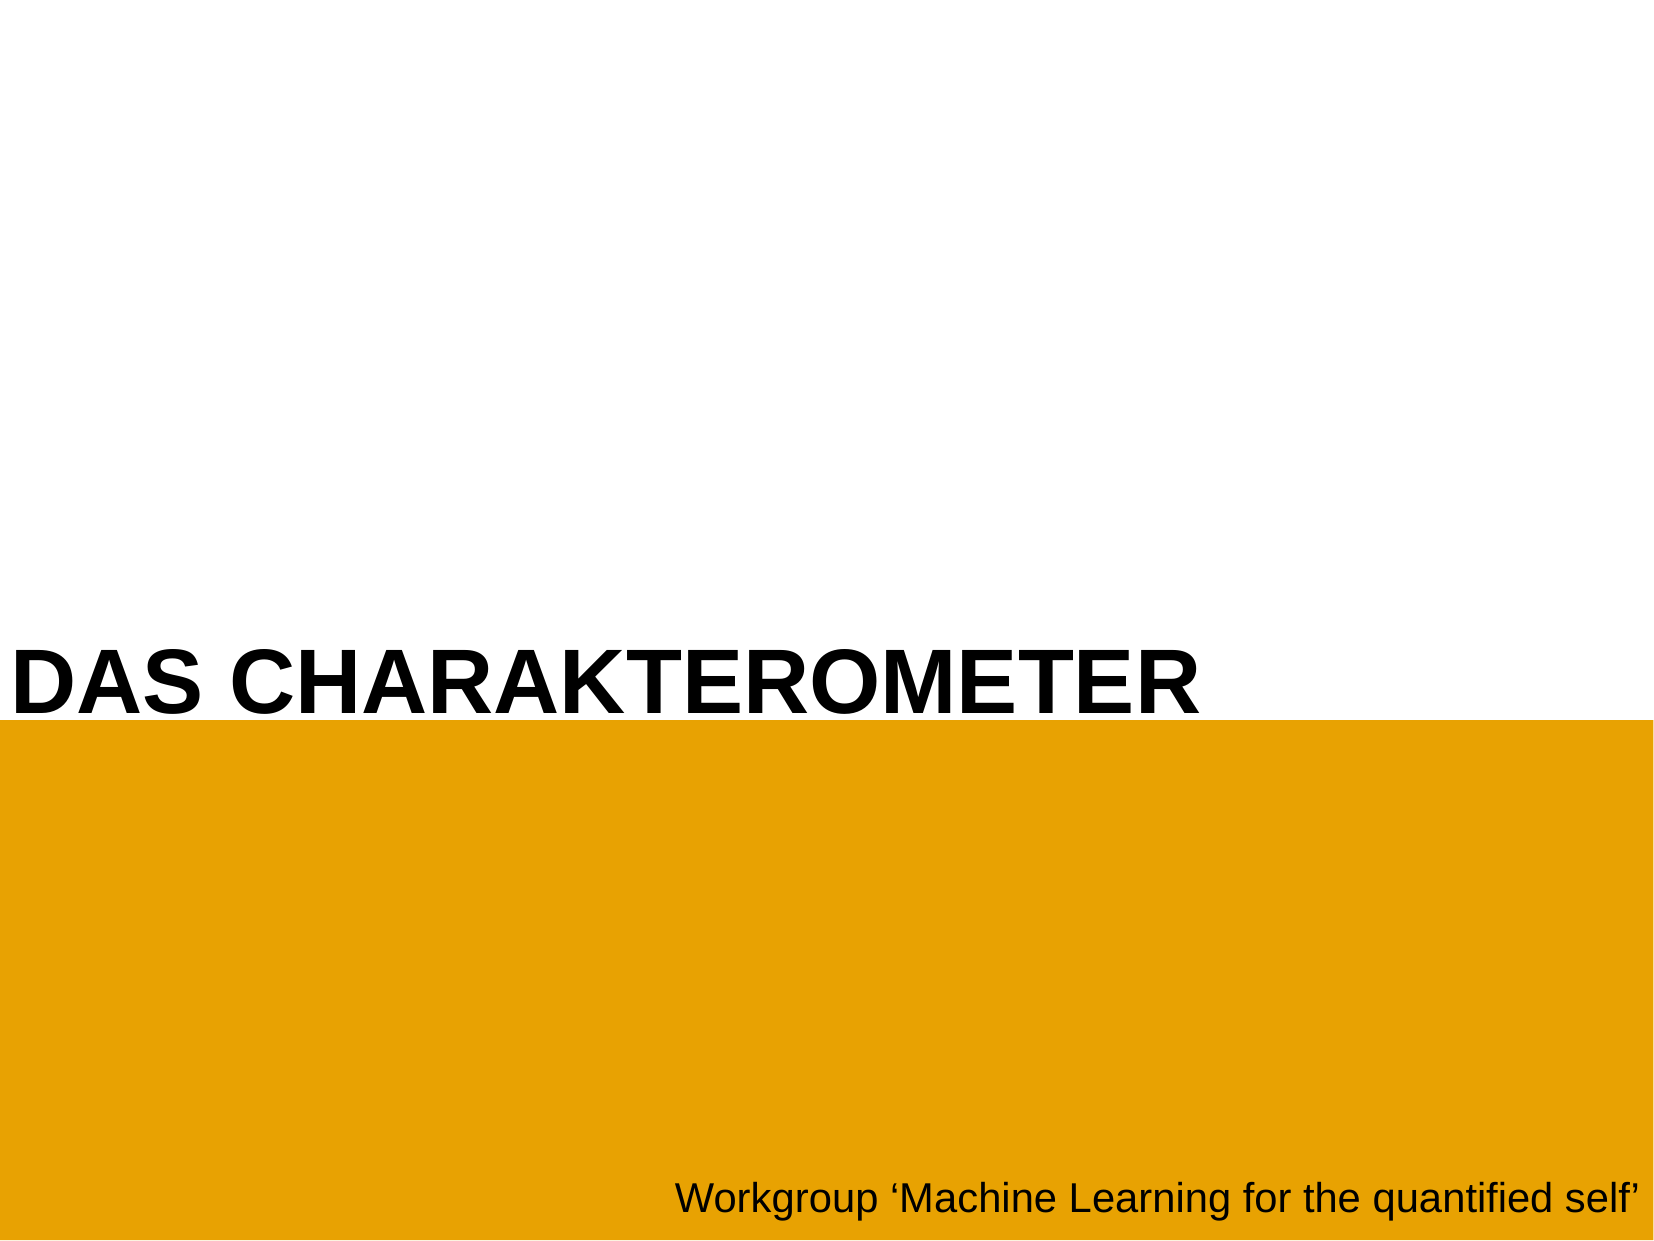

# Das Charakterometer
Workgroup ‘Machine Learning for the quantified self’